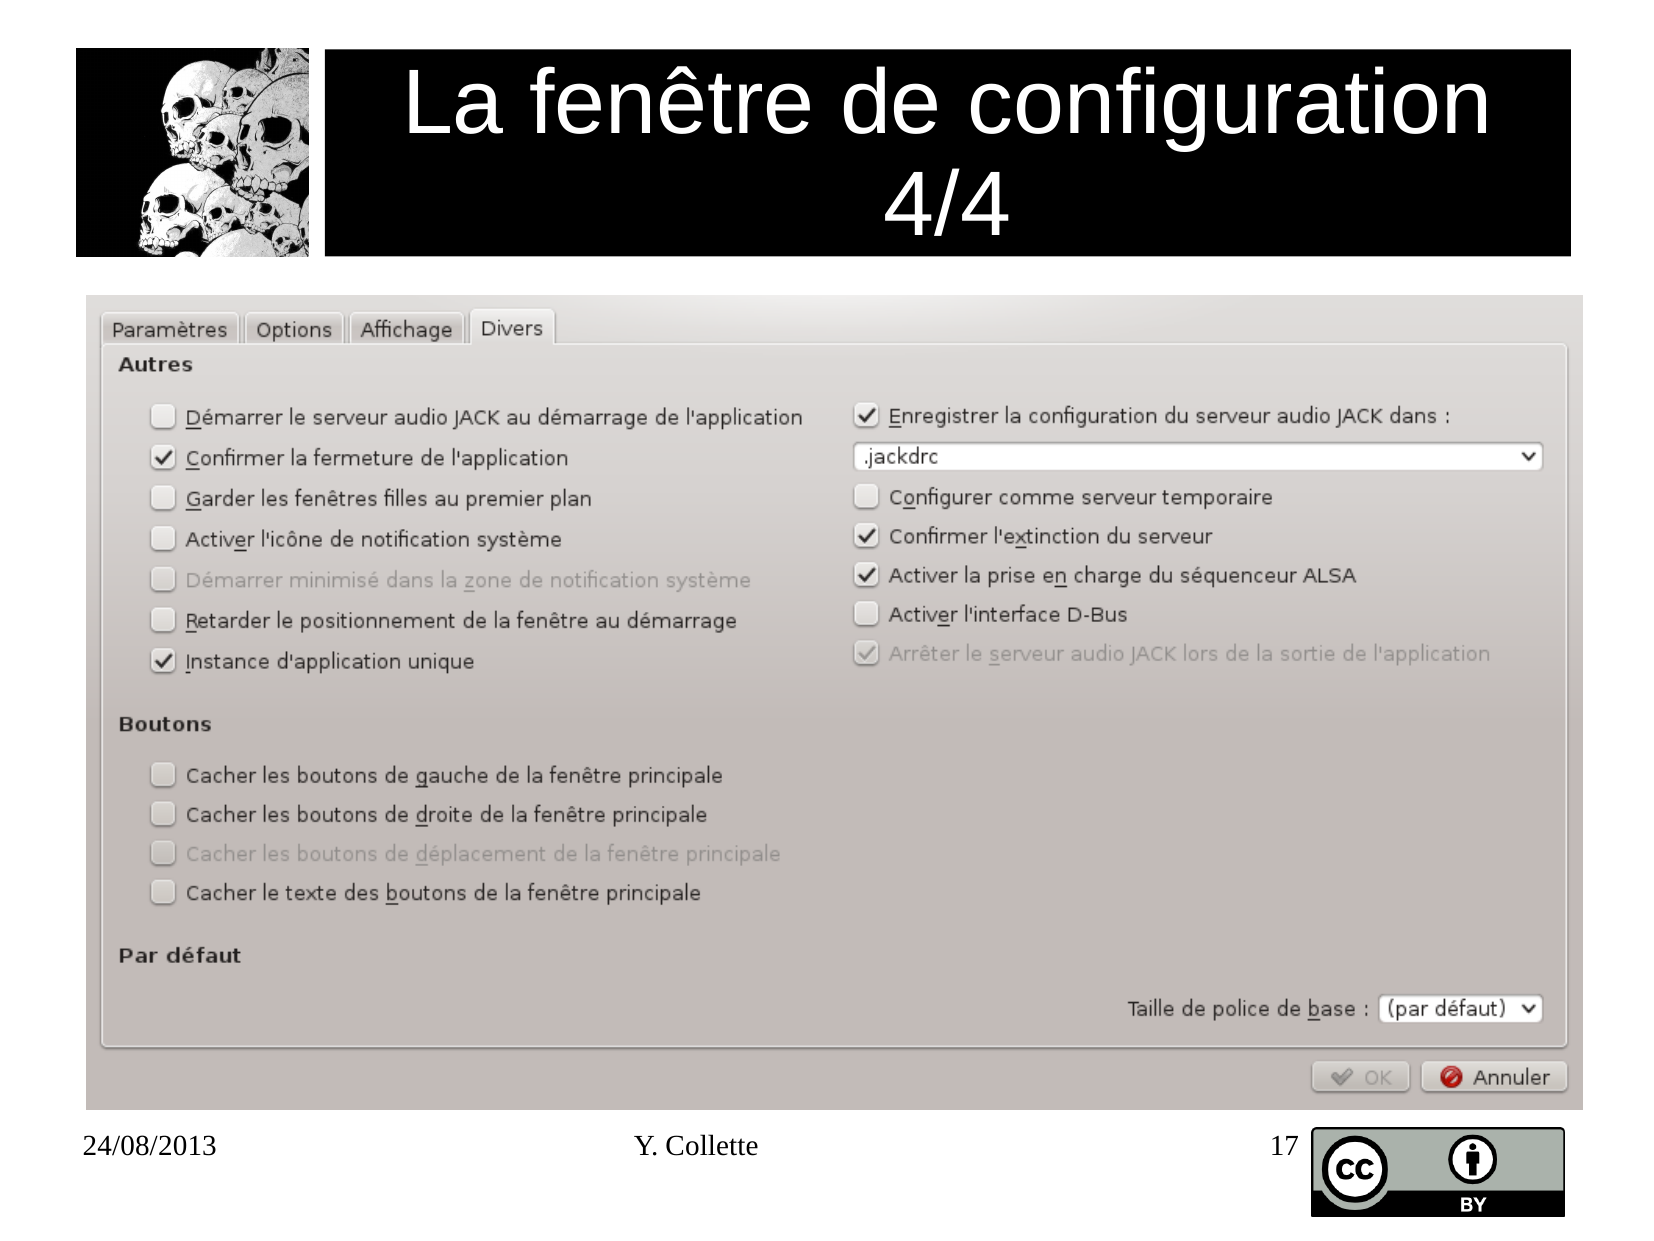

# La fenêtre de configuration 4/4
Y. Collette
17